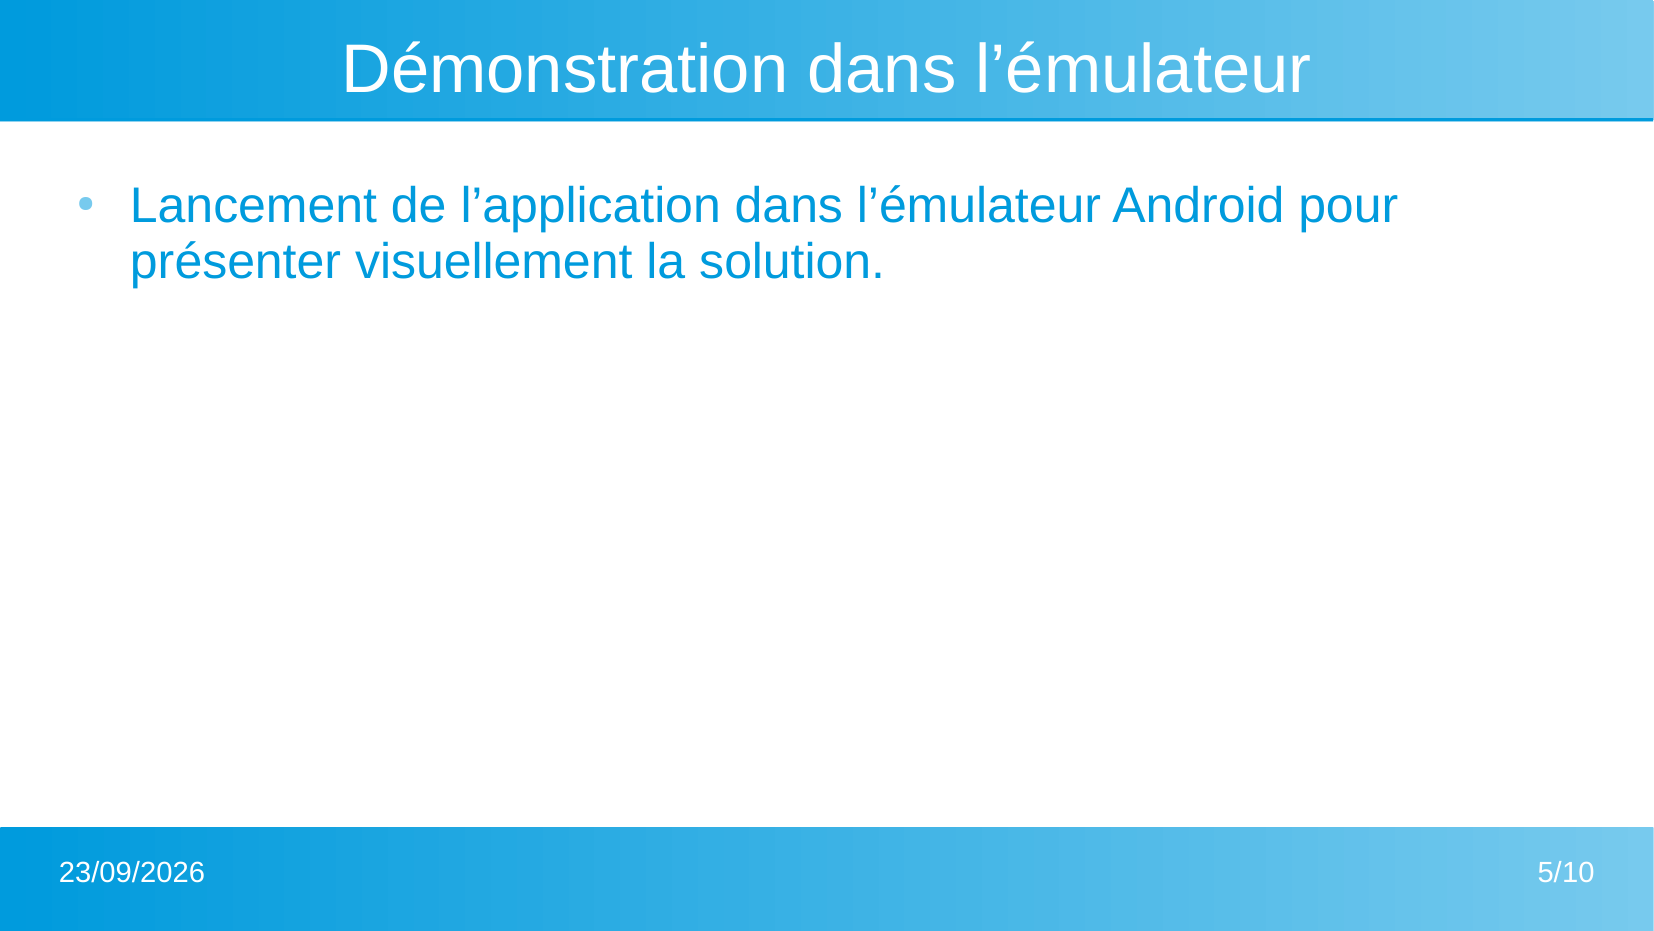

# Démonstration dans l’émulateur
Lancement de l’application dans l’émulateur Android pour présenter visuellement la solution.
5